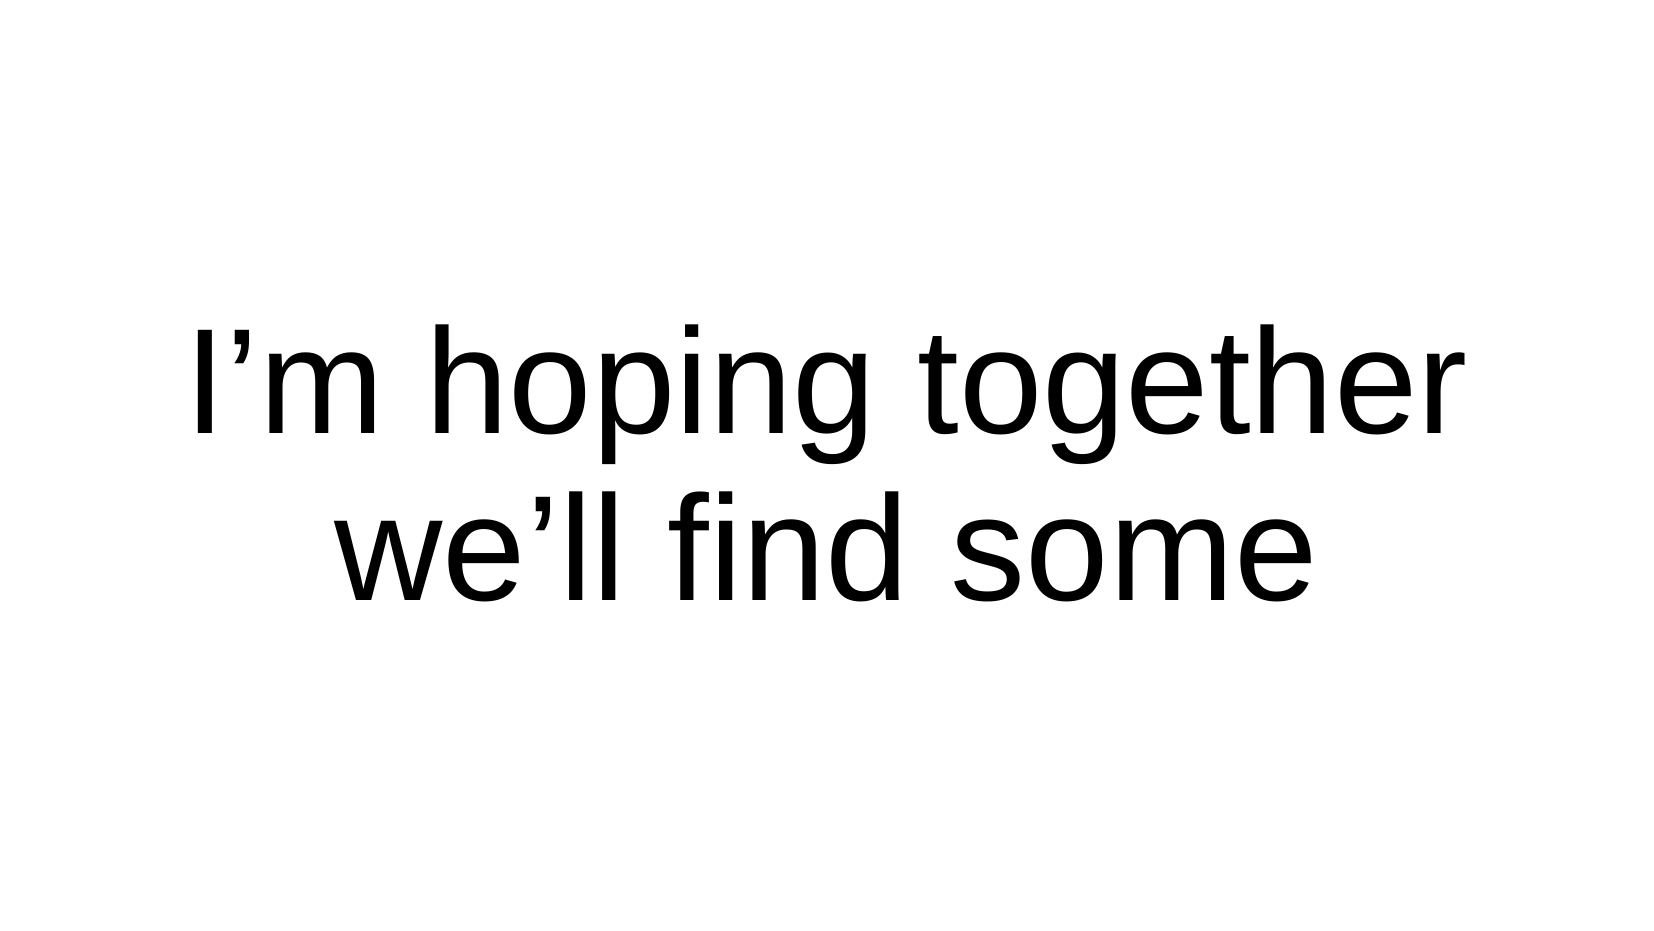

# I’m hoping together we’ll find some